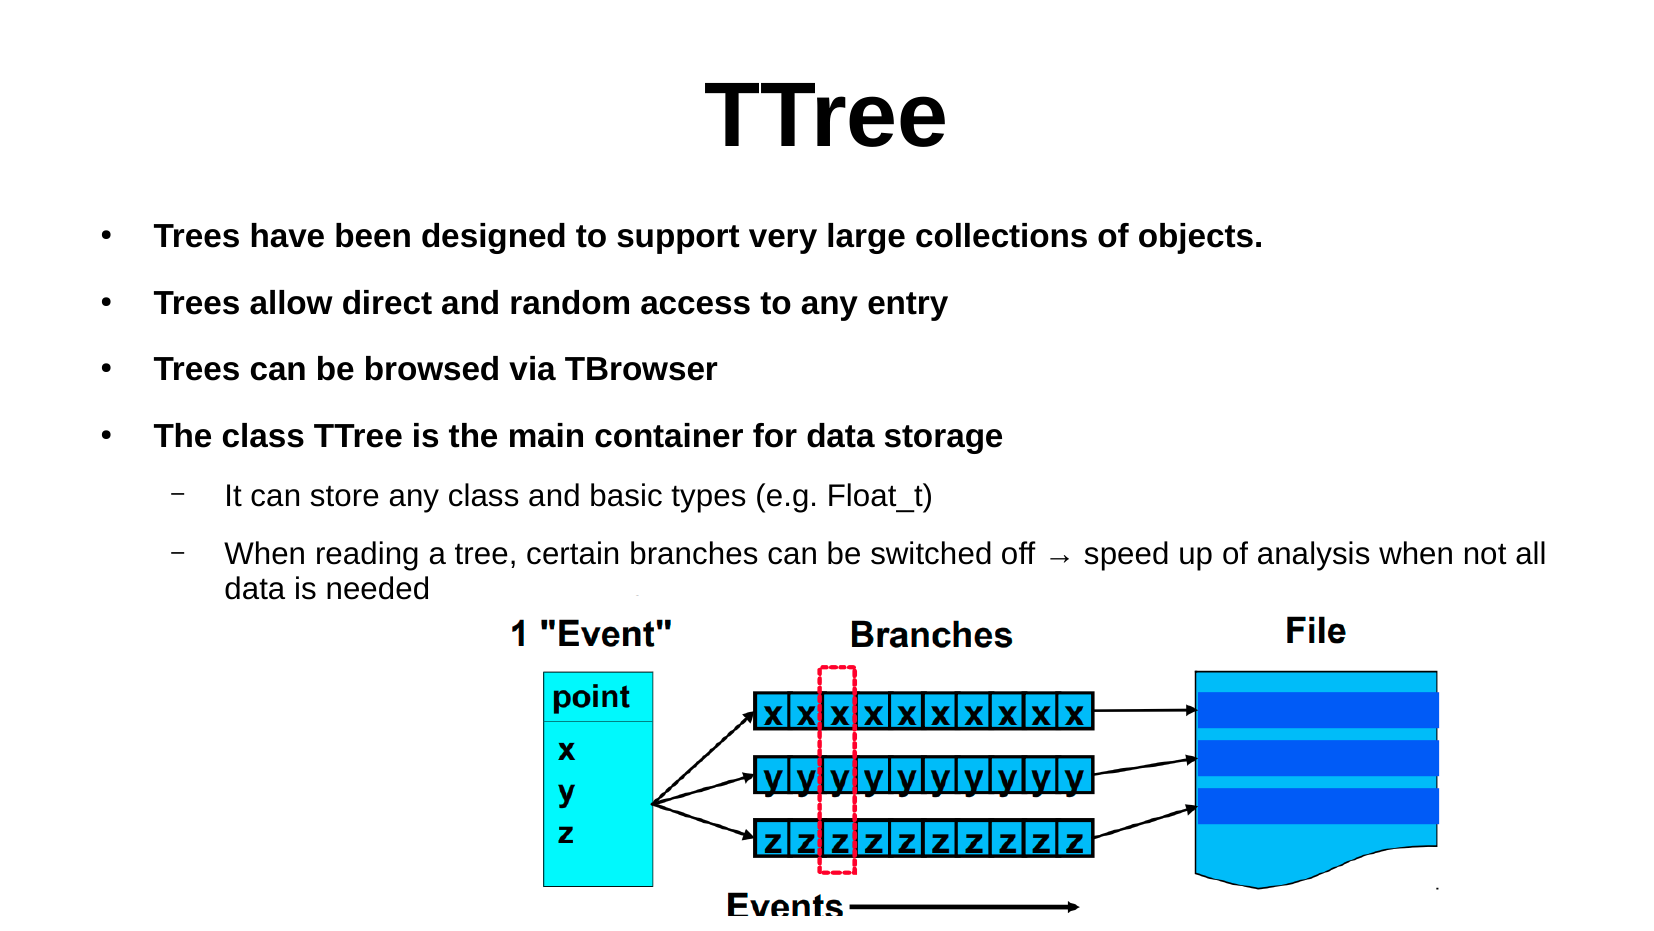

# TTree
Trees have been designed to support very large collections of objects.
Trees allow direct and random access to any entry
Trees can be browsed via TBrowser
The class TTree is the main container for data storage
It can store any class and basic types (e.g. Float_t)
When reading a tree, certain branches can be switched off → speed up of analysis when not all data is needed